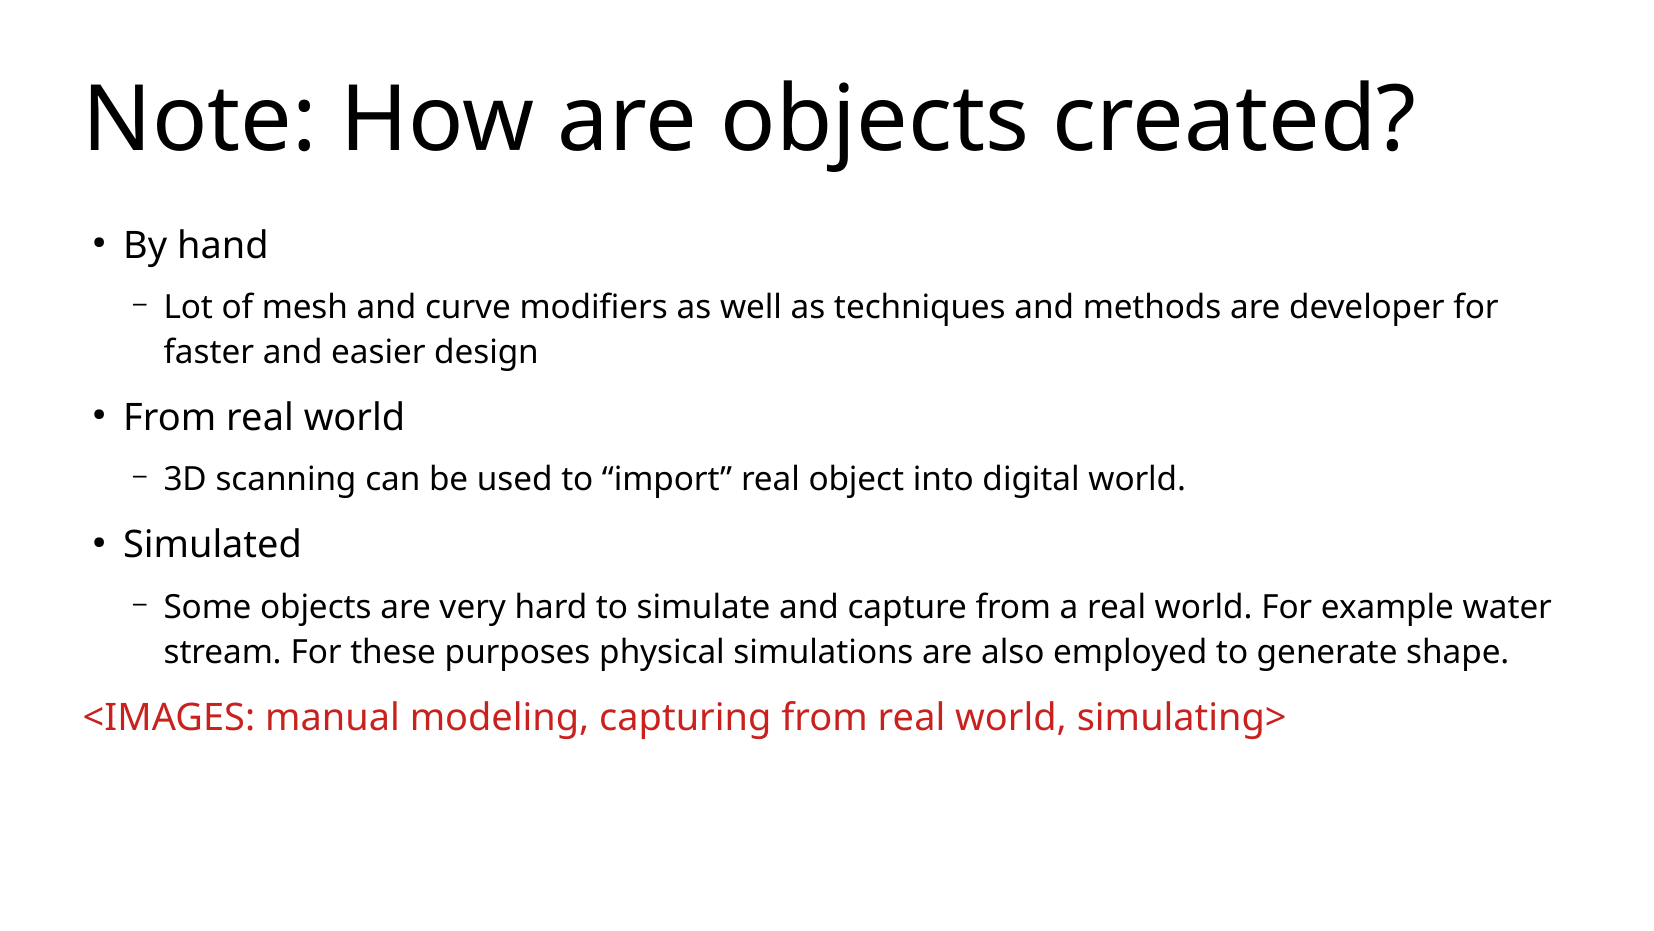

# Note: How are objects created?
By hand
Lot of mesh and curve modifiers as well as techniques and methods are developer for faster and easier design
From real world
3D scanning can be used to “import” real object into digital world.
Simulated
Some objects are very hard to simulate and capture from a real world. For example water stream. For these purposes physical simulations are also employed to generate shape.
<IMAGES: manual modeling, capturing from real world, simulating>